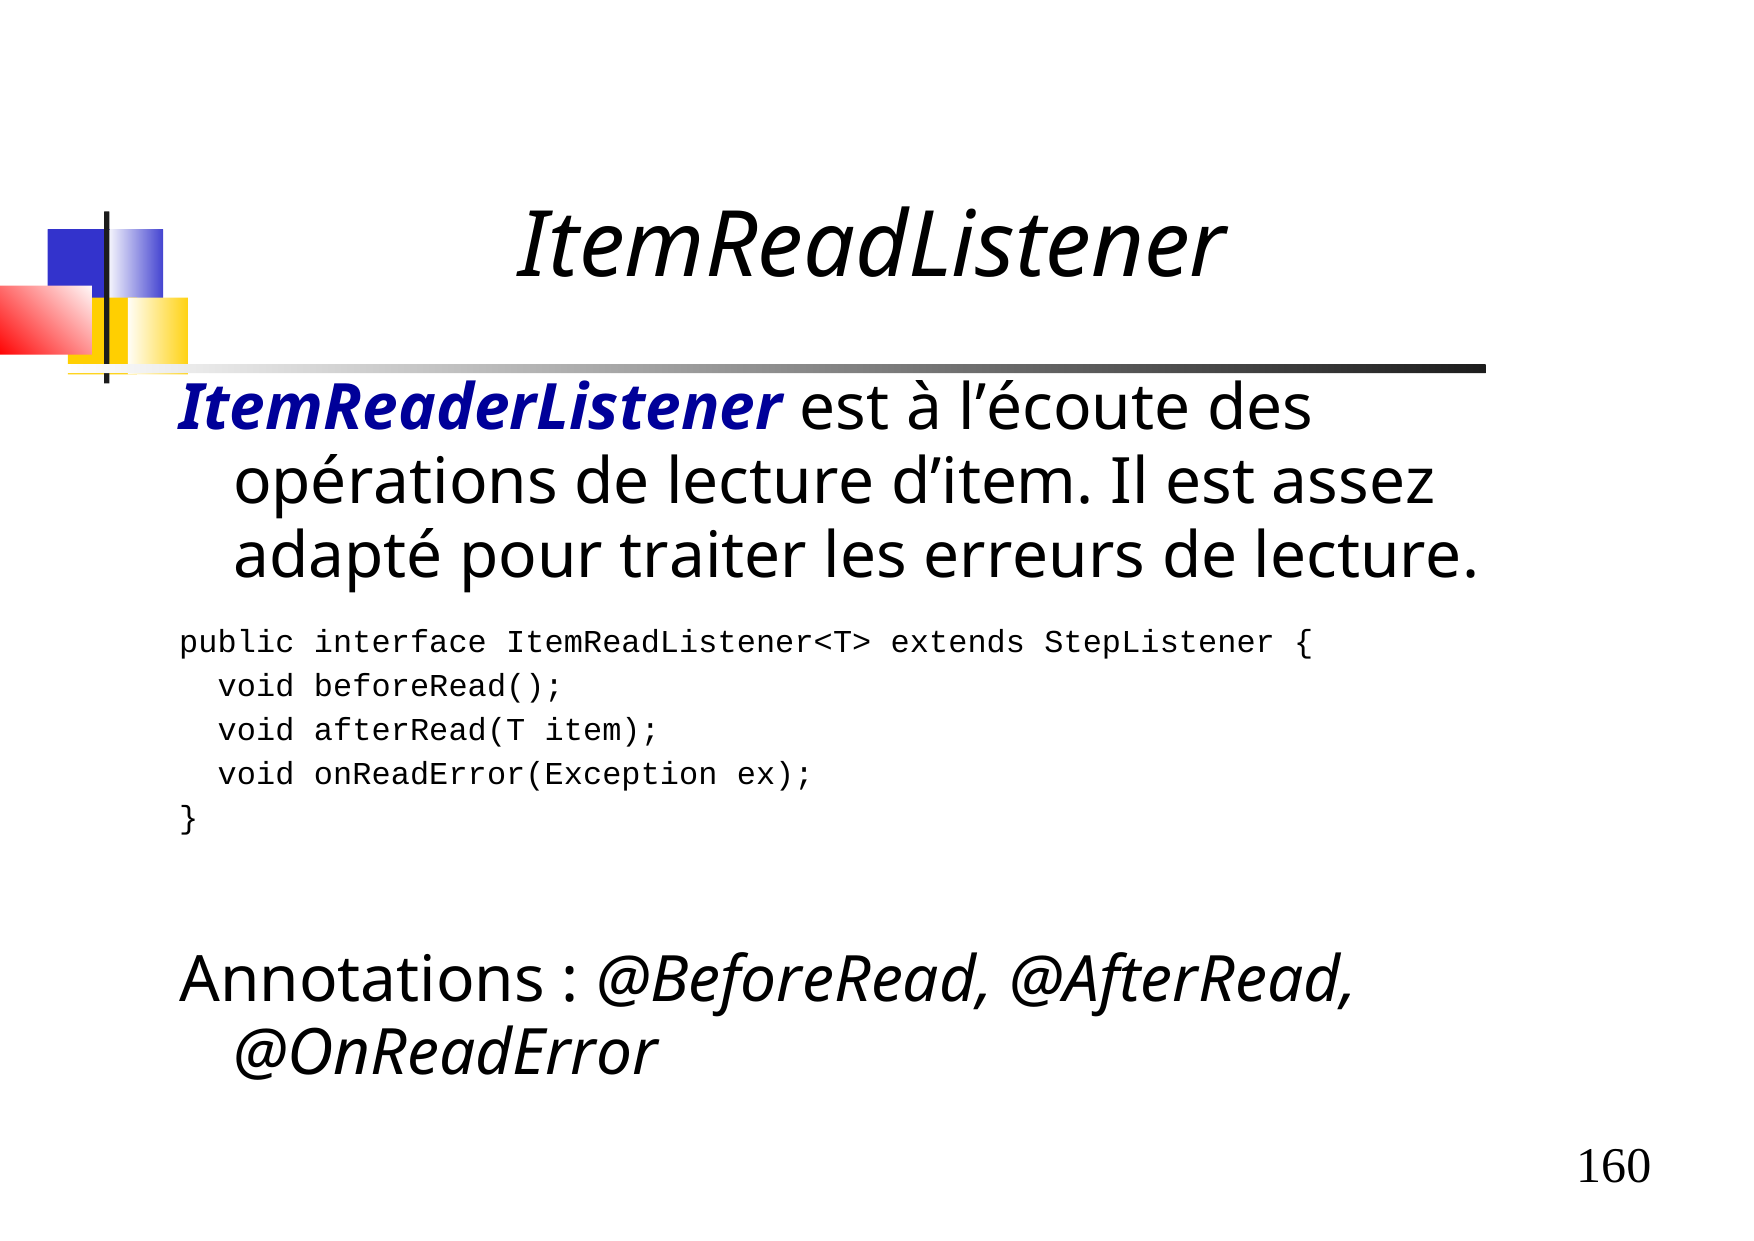

# ItemReadListener
ItemReaderListener est à l’écoute des opérations de lecture d’item. Il est assez adapté pour traiter les erreurs de lecture.
public interface ItemReadListener<T> extends StepListener {
 void beforeRead();
 void afterRead(T item);
 void onReadError(Exception ex);
}
Annotations : @BeforeRead, @AfterRead, @OnReadError